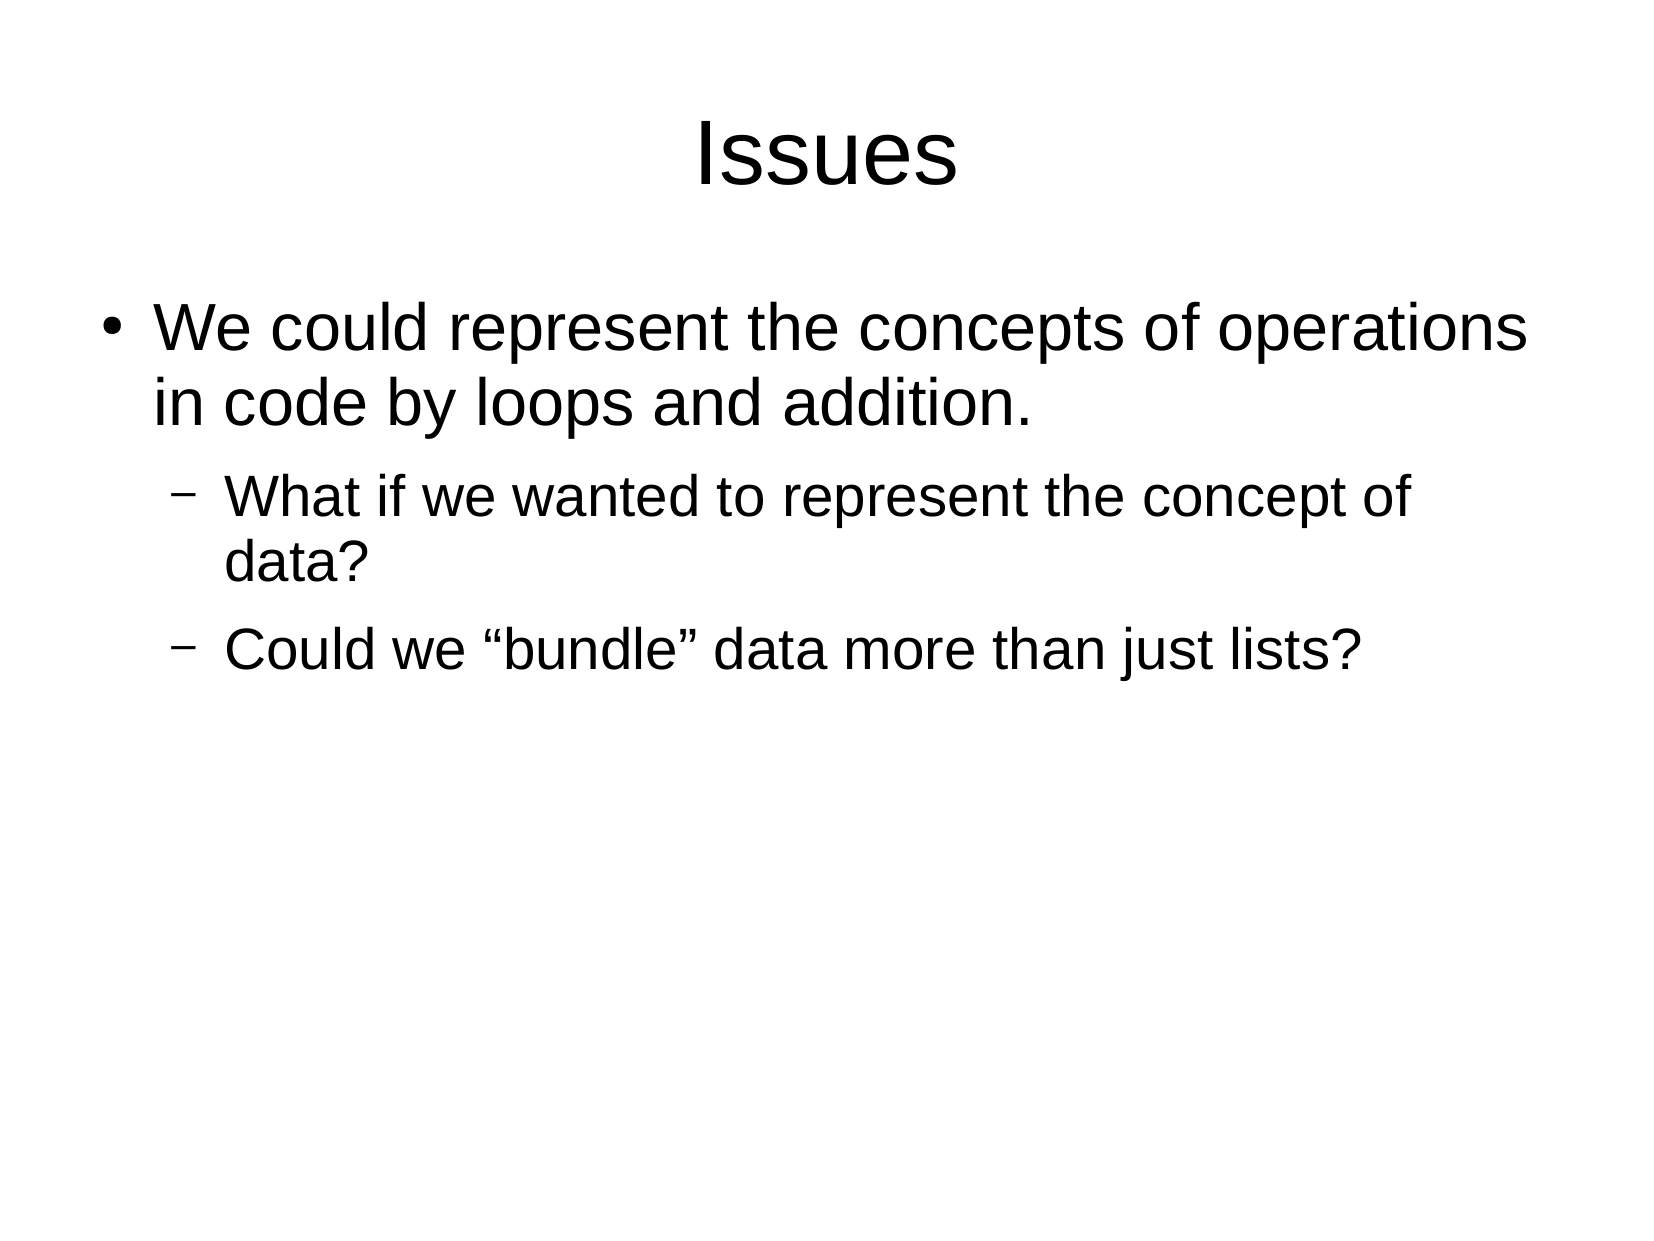

# Issues
We could represent the concepts of operations in code by loops and addition.
What if we wanted to represent the concept of data?
Could we “bundle” data more than just lists?